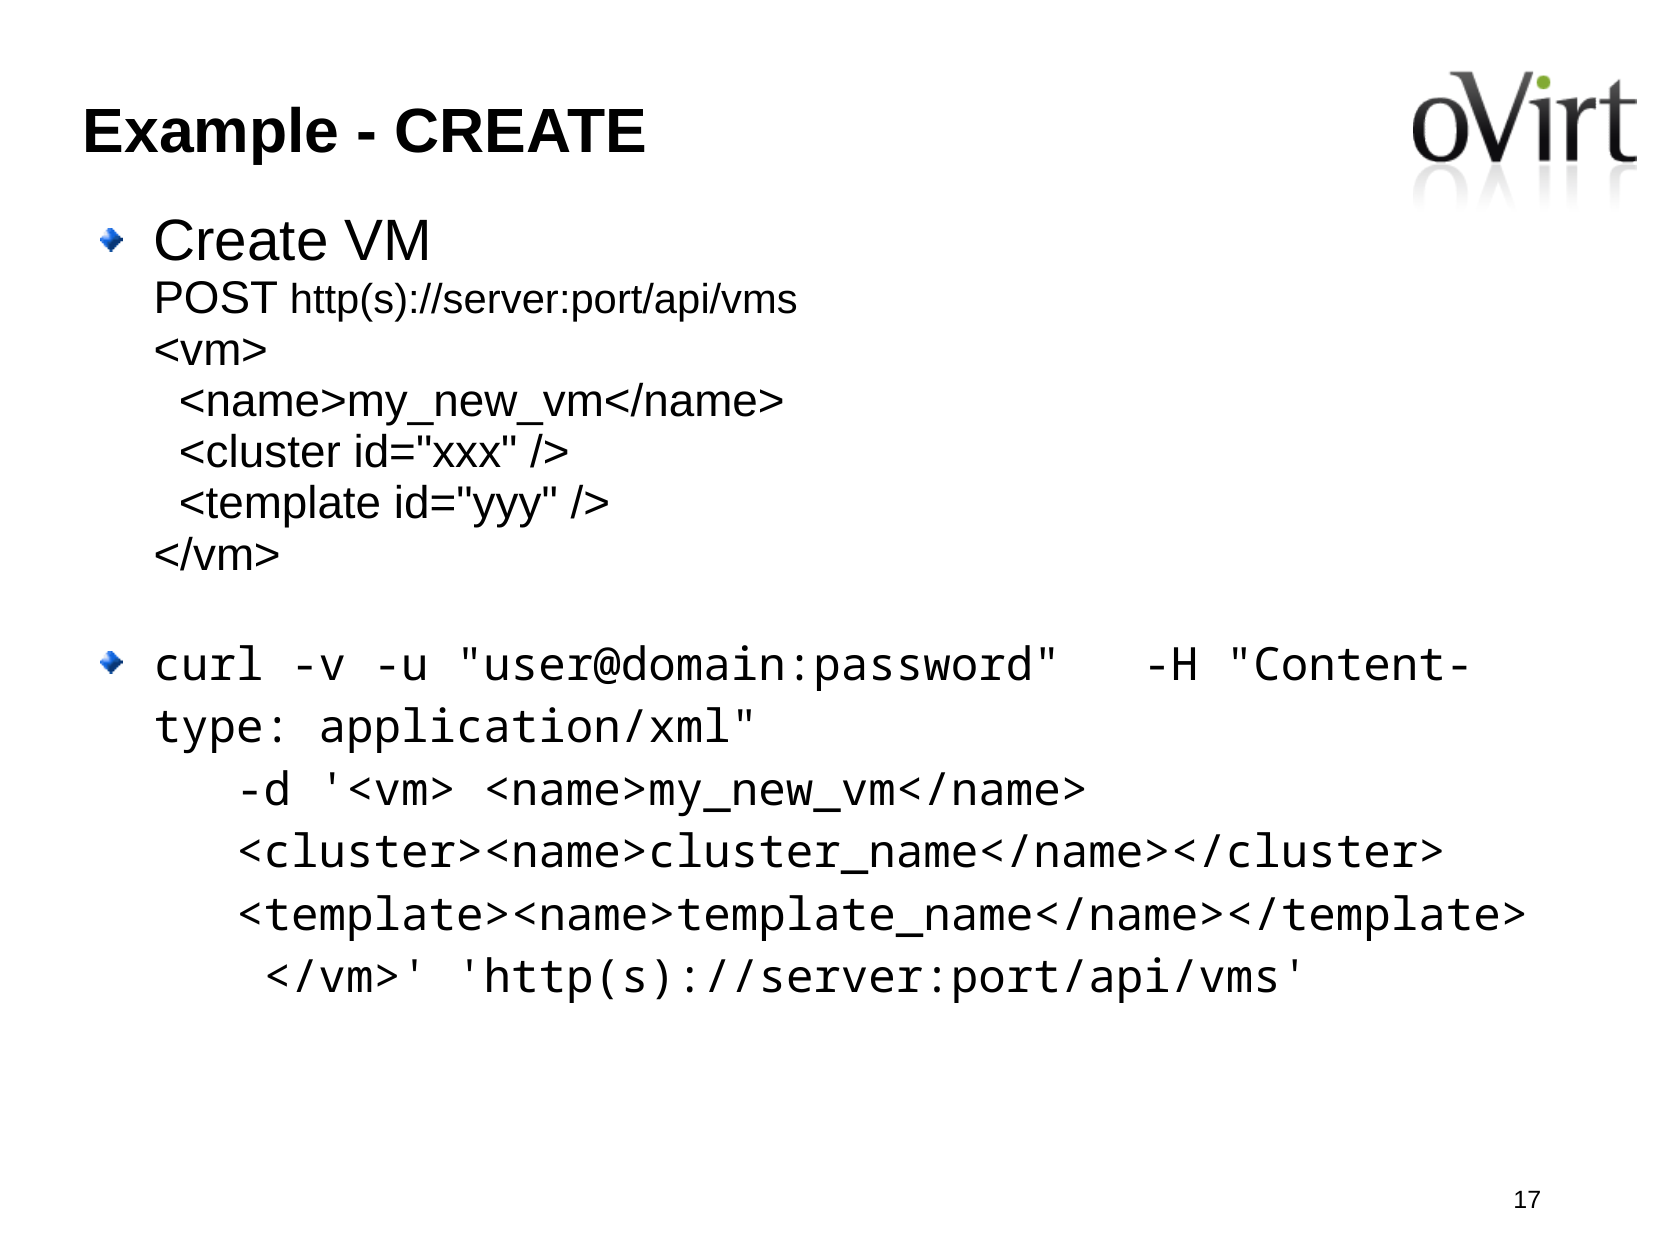

# Example - CREATE
Create VM
POST http(s)://server:port/api/vms
<vm>
 <name>my_new_vm</name>
 <cluster id="xxx" />
 <template id="yyy" />
</vm>
curl -v -u "user@domain:password" -H "Content-type: application/xml"
 -d '<vm> <name>my_new_vm</name>
 <cluster><name>cluster_name</name></cluster>
 <template><name>template_name</name></template>
 </vm>' 'http(s)://server:port/api/vms'